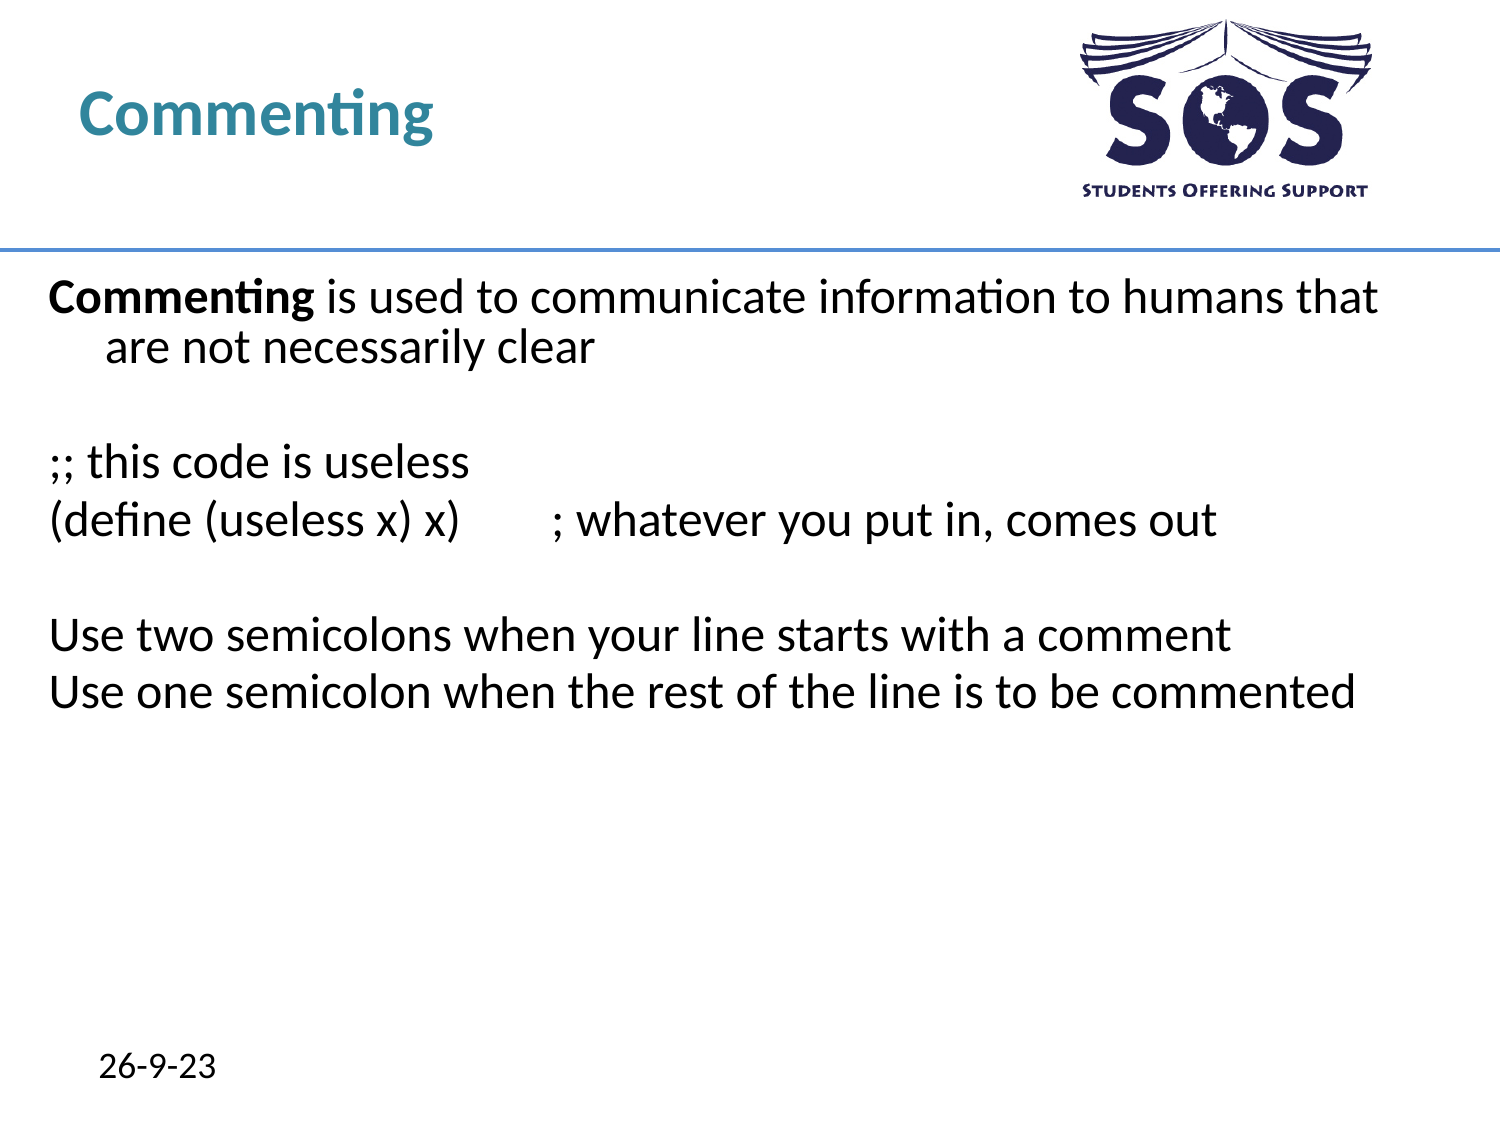

# Matrix Inverse
Commenting
Commenting is used to communicate information to humans that are not necessarily clear
;; this code is useless
(define (useless x) x) ; whatever you put in, comes out
Use two semicolons when your line starts with a comment
Use one semicolon when the rest of the line is to be commented